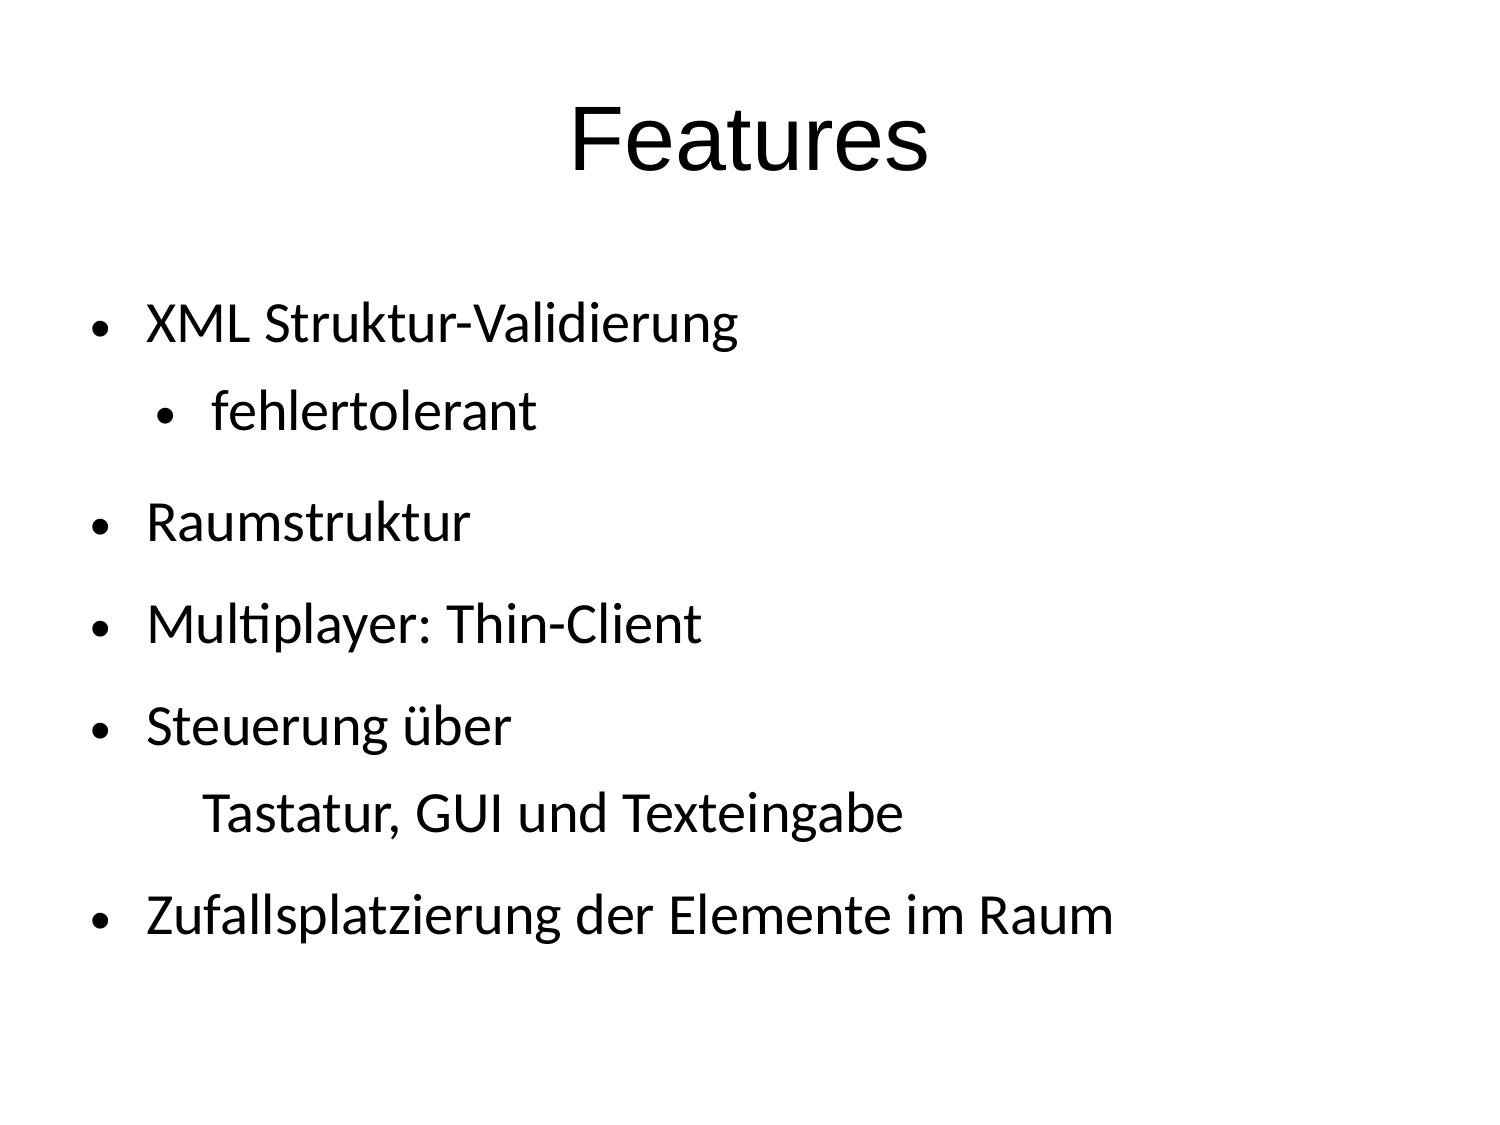

# Features
XML Struktur-Validierung
fehlertolerant
Raumstruktur
Multiplayer: Thin-Client
Steuerung über
Tastatur, GUI und Texteingabe
Zufallsplatzierung der Elemente im Raum